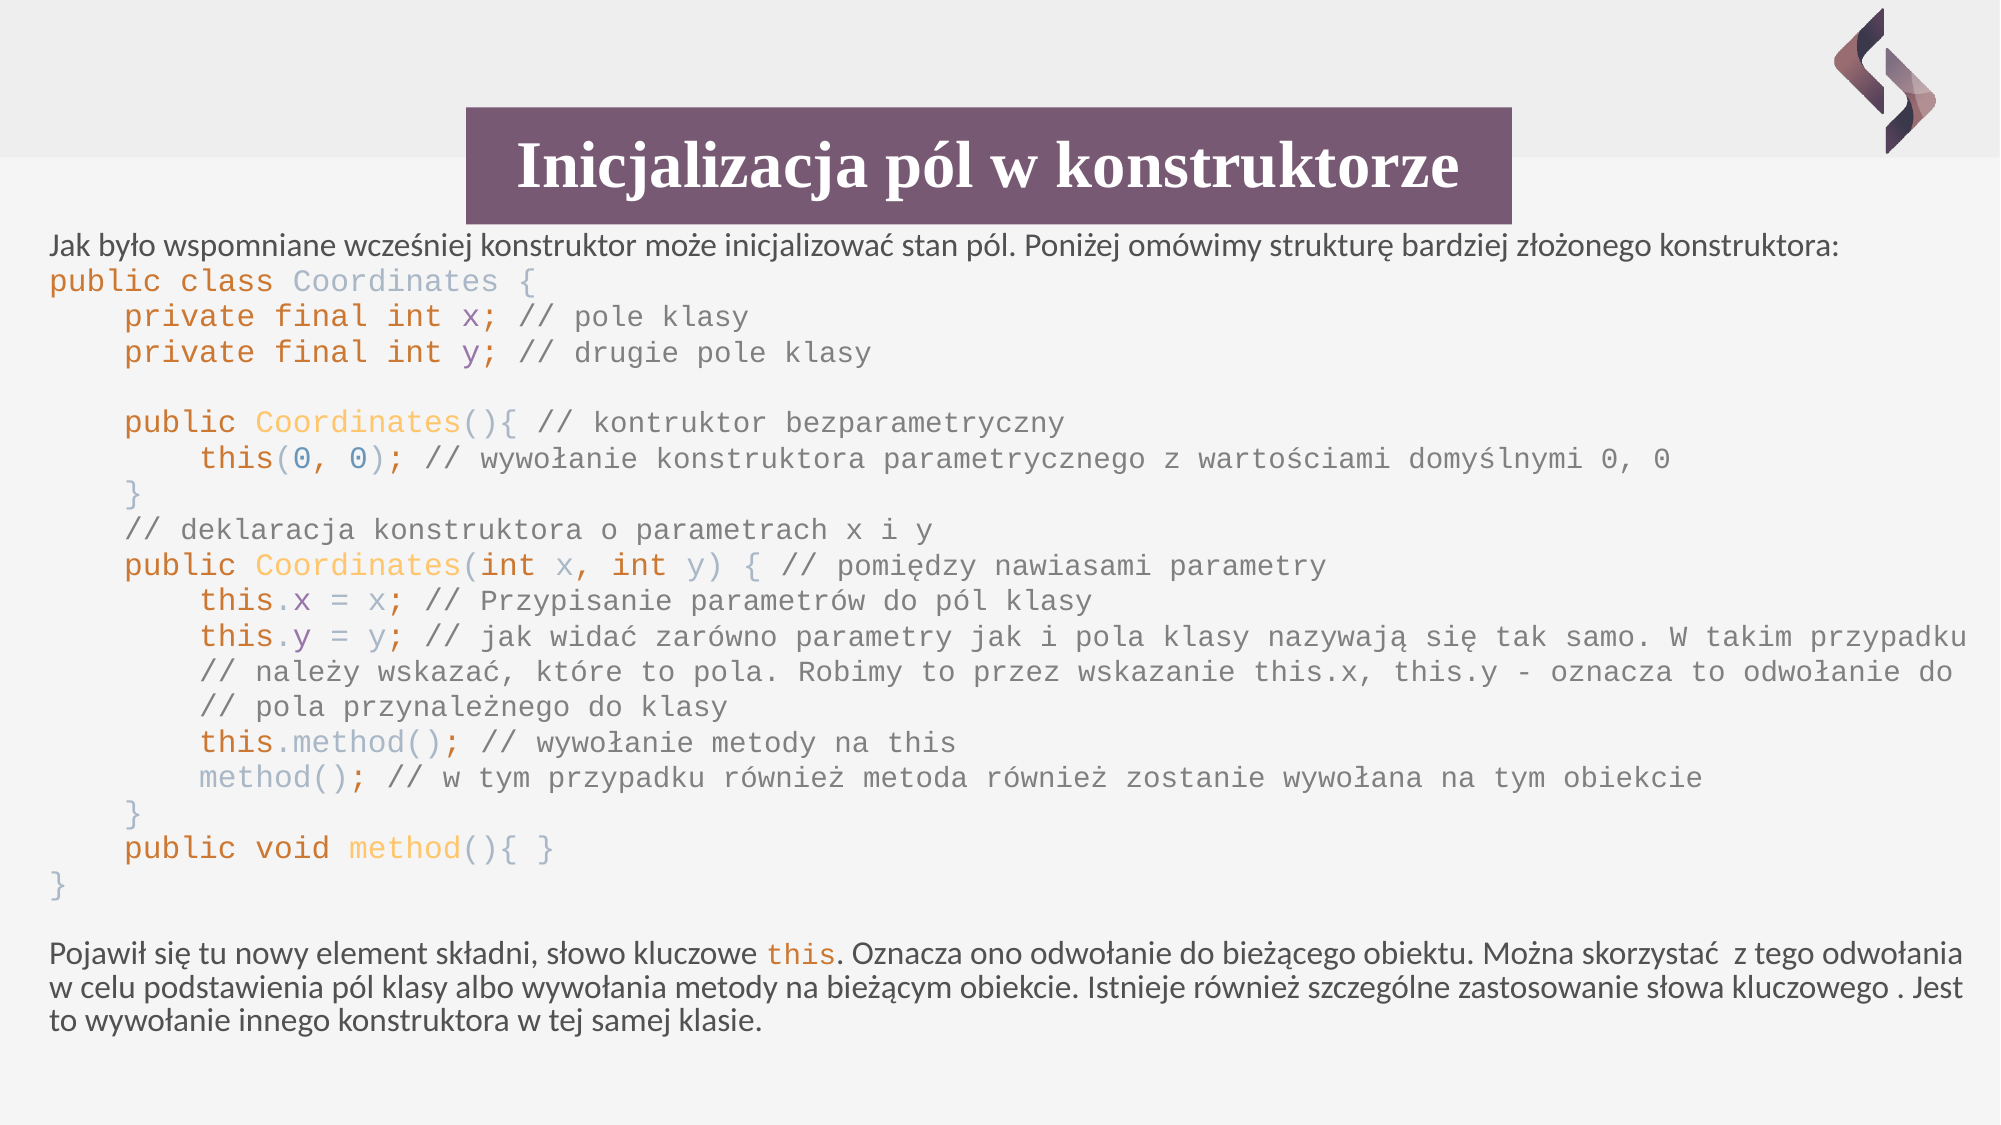

Inicjalizacja pól w konstruktorze
Jak było wspomniane wcześniej konstruktor może inicjalizować stan pól. Poniżej omówimy strukturę bardziej złożonego konstruktora:
public class Coordinates {
 private final int x; // pole klasy
 private final int y; // drugie pole klasy
 public Coordinates(){ // kontruktor bezparametryczny
 this(0, 0); // wywołanie konstruktora parametrycznego z wartościami domyślnymi 0, 0
 }
 // deklaracja konstruktora o parametrach x i y
 public Coordinates(int x, int y) { // pomiędzy nawiasami parametry
 this.x = x; // Przypisanie parametrów do pól klasy
 this.y = y; // jak widać zarówno parametry jak i pola klasy nazywają się tak samo. W takim przypadku
 // należy wskazać, które to pola. Robimy to przez wskazanie this.x, this.y - oznacza to odwołanie do
 // pola przynależnego do klasy
 this.method(); // wywołanie metody na this
 method(); // w tym przypadku również metoda również zostanie wywołana na tym obiekcie
 }
 public void method(){ }
}
Pojawił się tu nowy element składni, słowo kluczowe this. Oznacza ono odwołanie do bieżącego obiektu. Można skorzystać z tego odwołania w celu podstawienia pól klasy albo wywołania metody na bieżącym obiekcie. Istnieje również szczególne zastosowanie słowa kluczowego . Jest to wywołanie innego konstruktora w tej samej klasie.